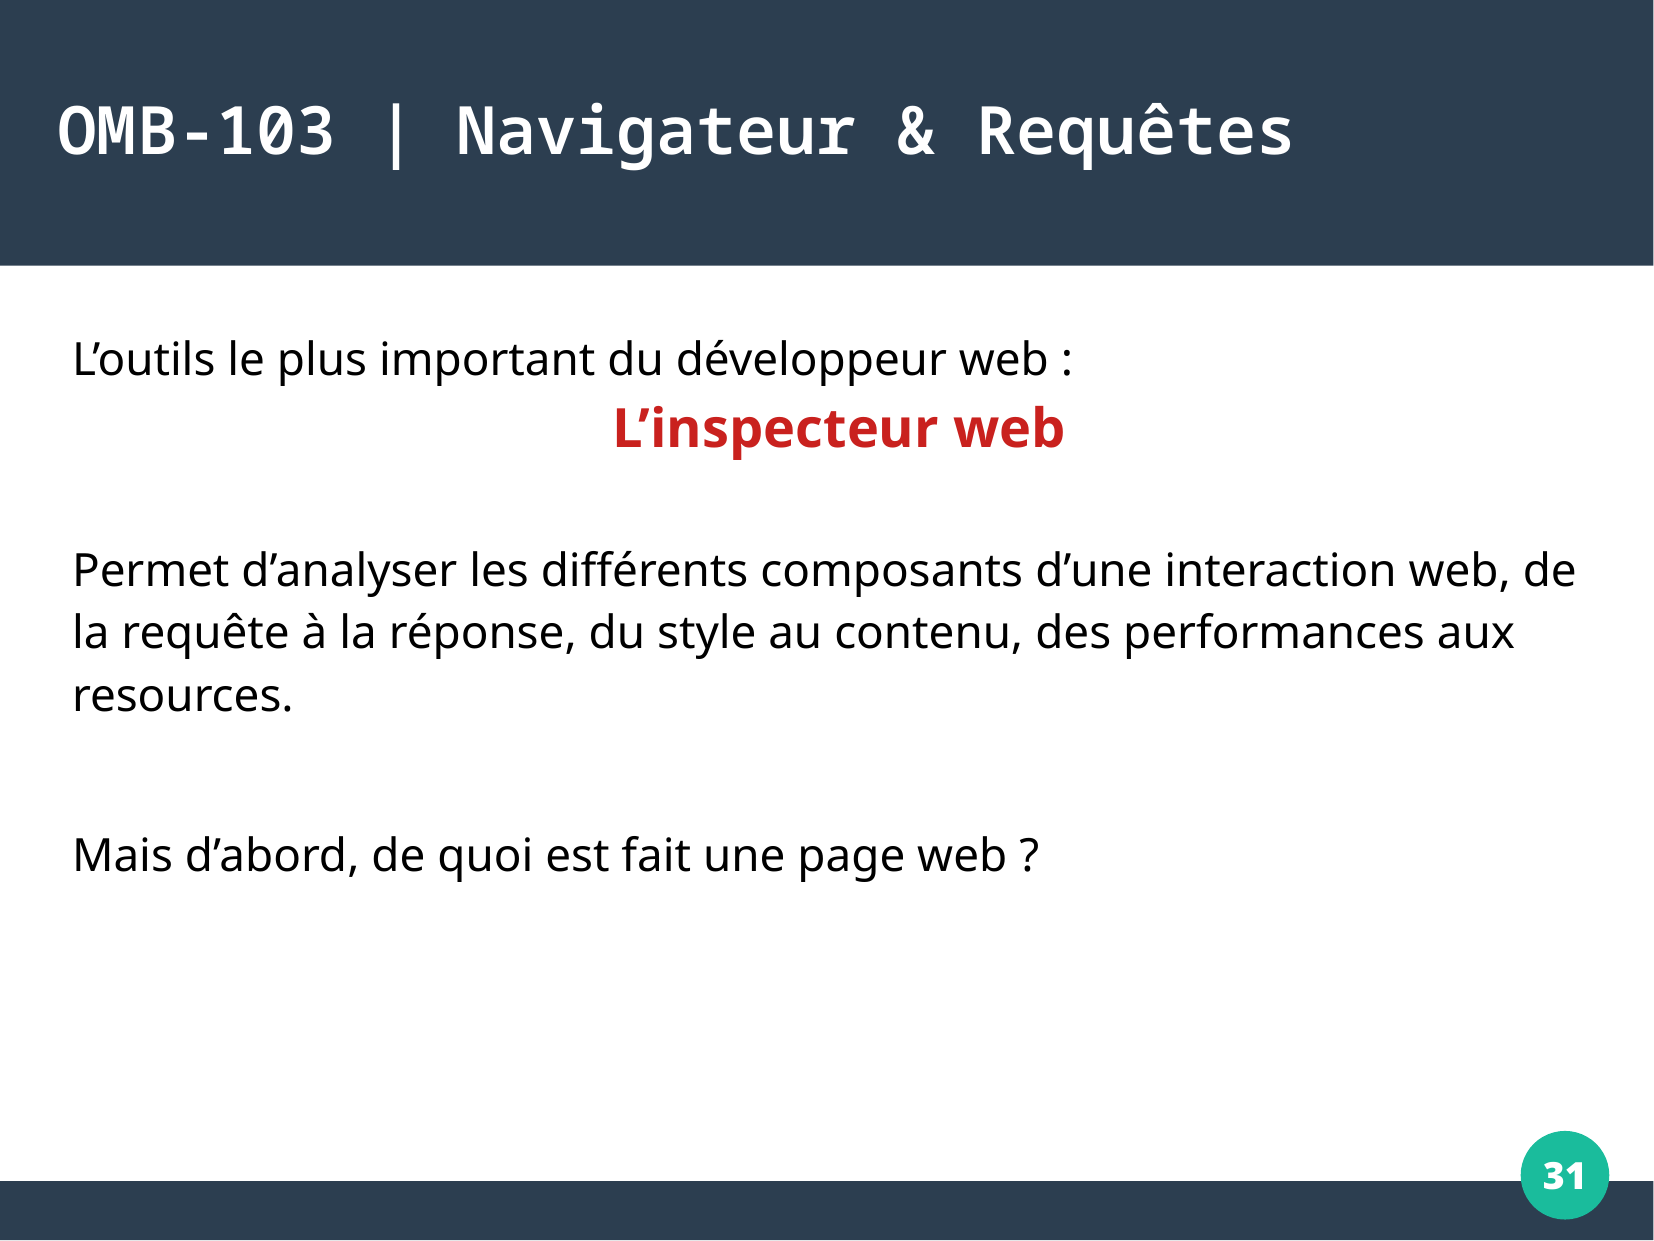

# OMB-103 | Navigateur & Requêtes
L’outils le plus important du développeur web :
L’inspecteur web
Permet d’analyser les différents composants d’une interaction web, de la requête à la réponse, du style au contenu, des performances aux resources.
Mais d’abord, de quoi est fait une page web ?
31